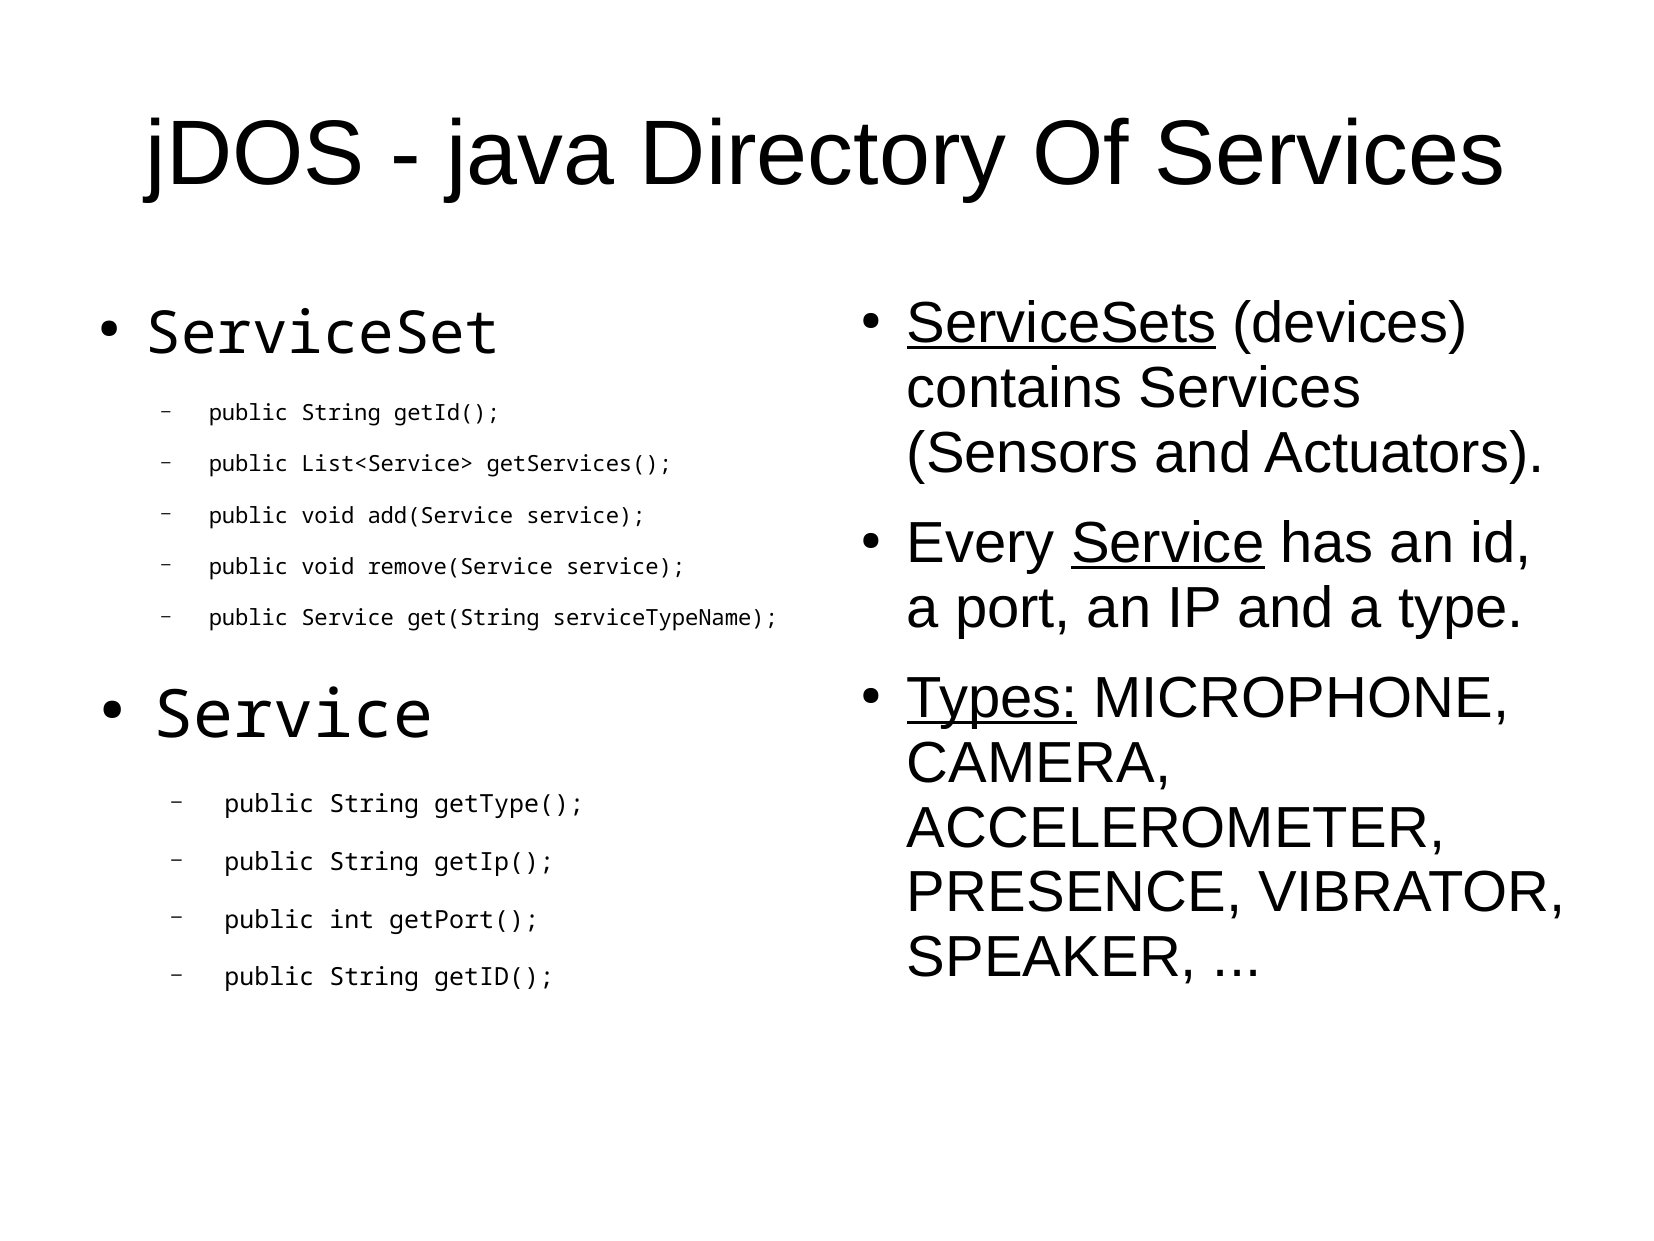

# jDOS - java Directory Of Services
ServiceSet
public String getId();
public List<Service> getServices();
public void add(Service service);
public void remove(Service service);
public Service get(String serviceTypeName);
ServiceSets (devices) contains Services (Sensors and Actuators).
Every Service has an id, a port, an IP and a type.
Types: MICROPHONE, CAMERA, ACCELEROMETER, PRESENCE, VIBRATOR, SPEAKER, ...
Service
public String getType();
public String getIp();
public int getPort();
public String getID();